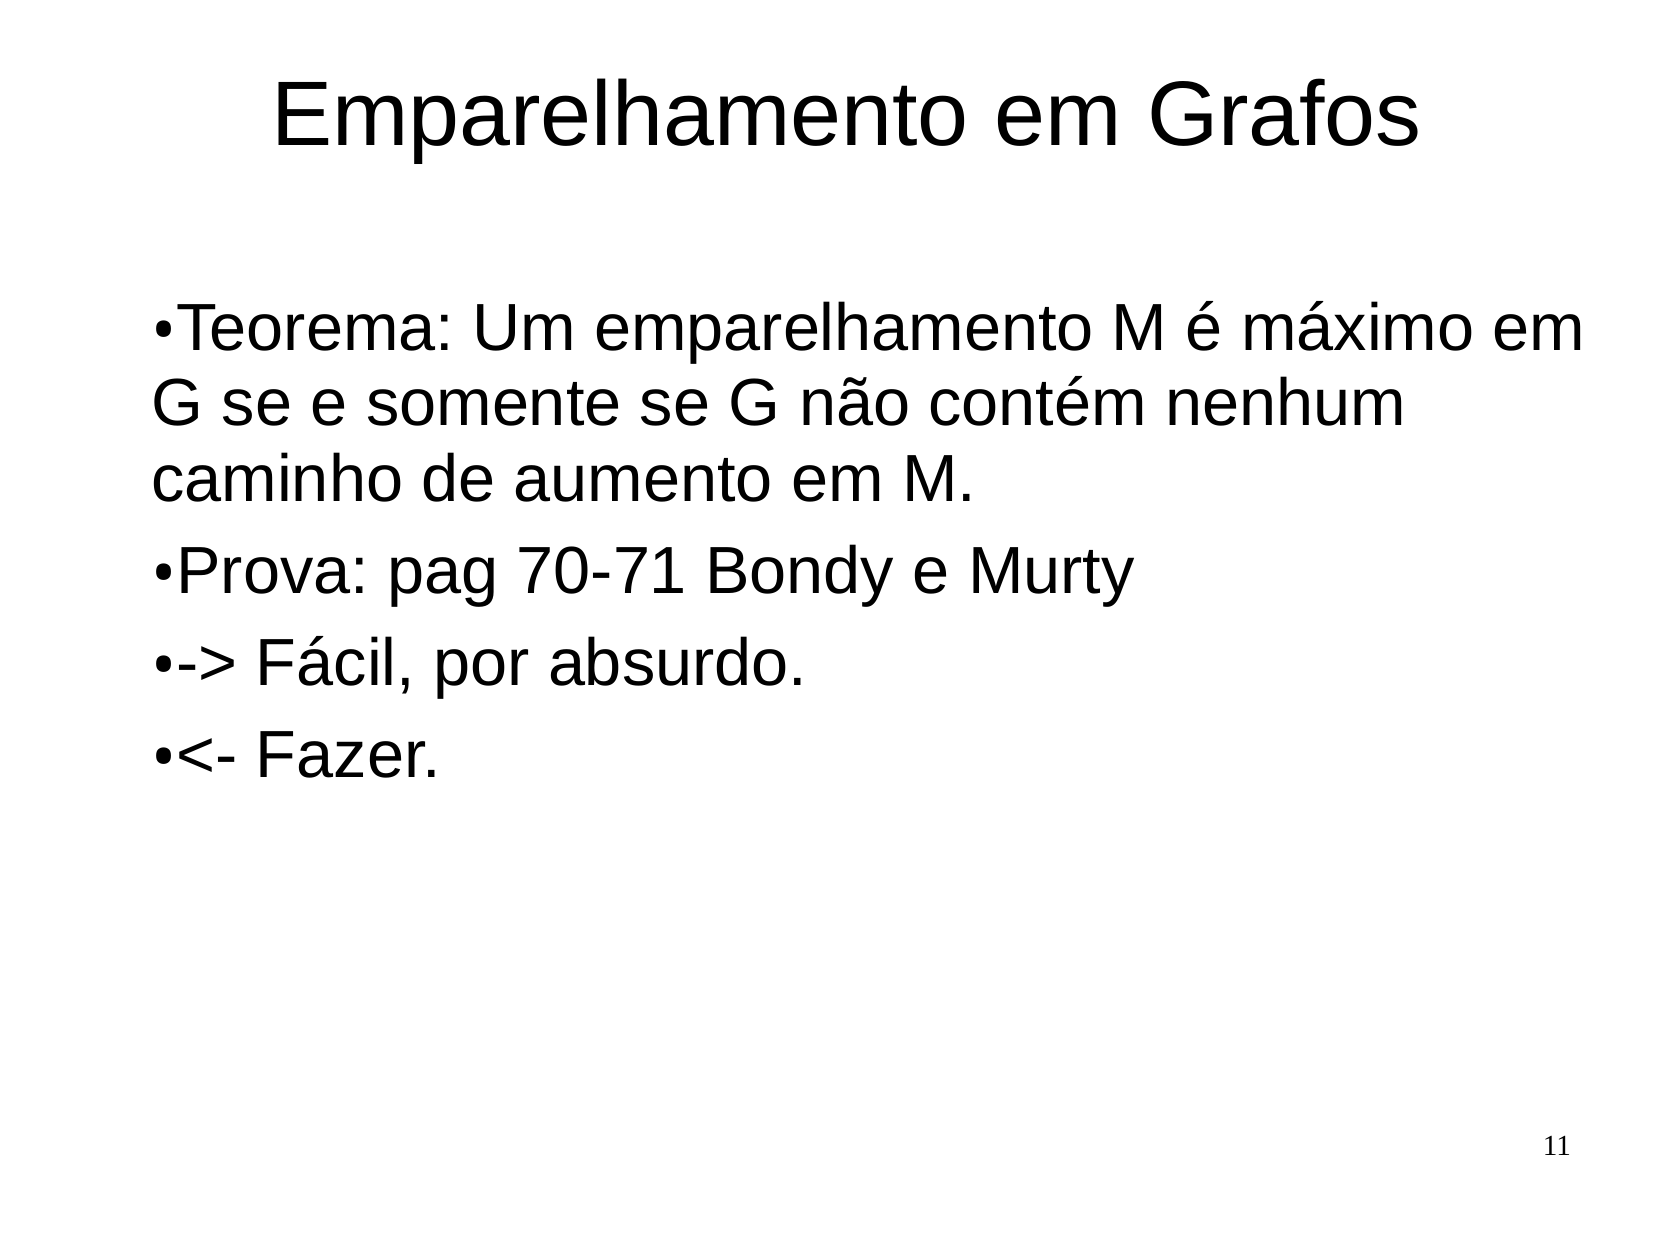

# Emparelhamento em Grafos
Teorema: Um emparelhamento M é máximo em G se e somente se G não contém nenhum caminho de aumento em M.
Prova: pag 70-71 Bondy e Murty
-> Fácil, por absurdo.
<- Fazer.
11